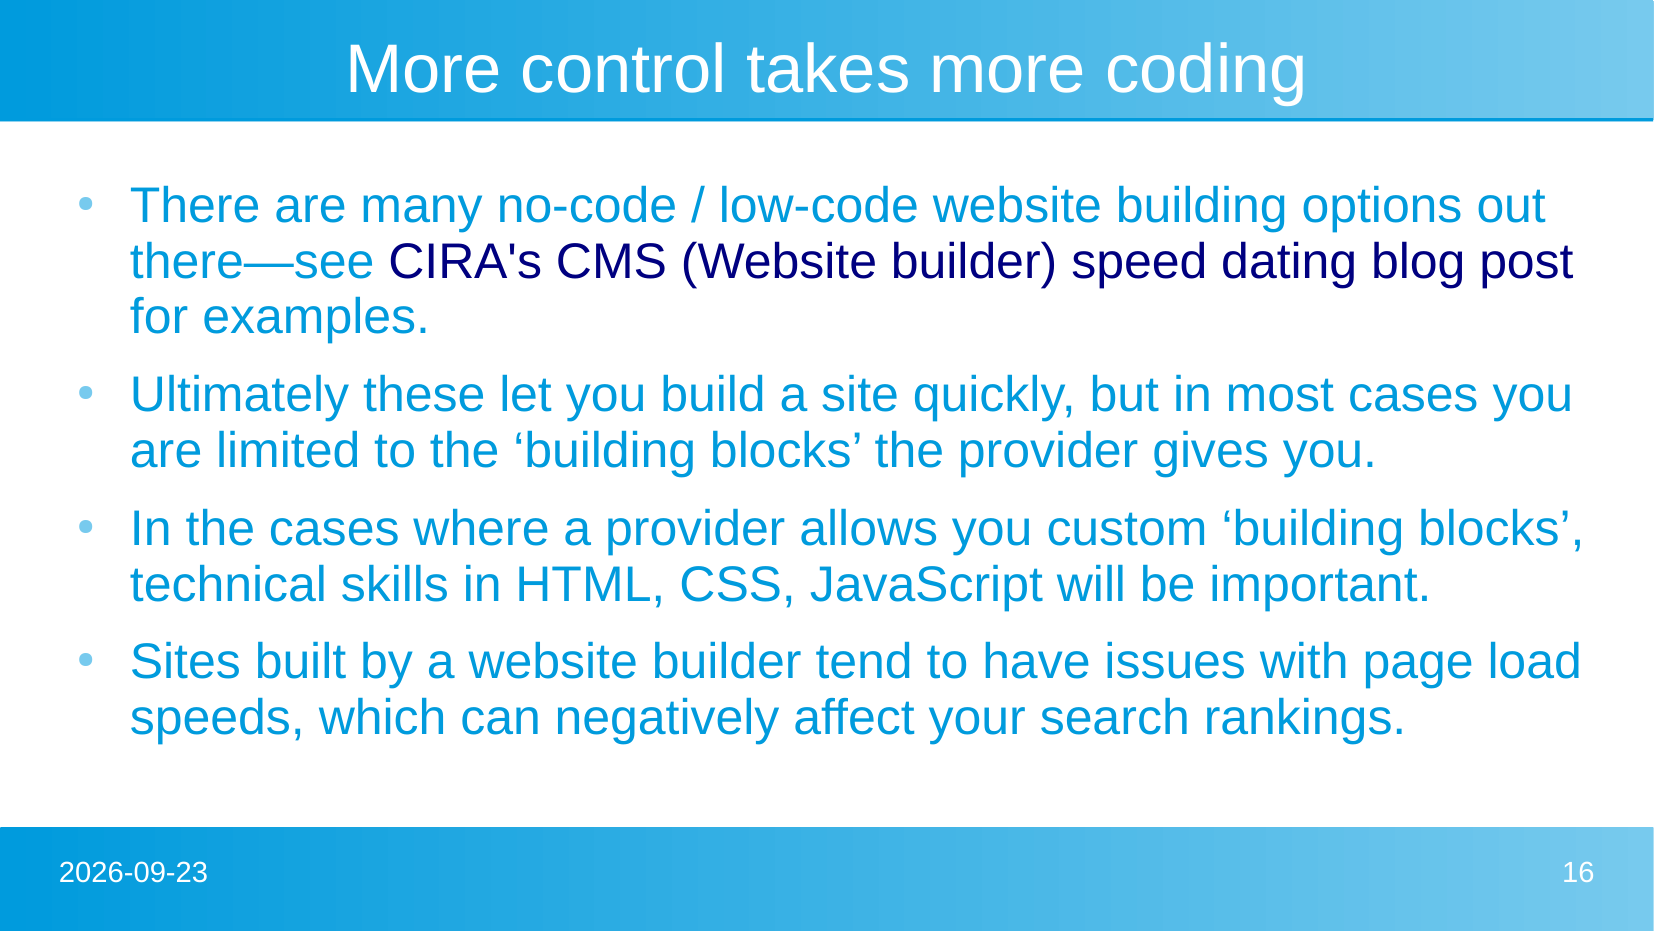

# More control takes more coding
There are many no-code / low-code website building options out there—see CIRA's CMS (Website builder) speed dating blog post for examples.
Ultimately these let you build a site quickly, but in most cases you are limited to the ‘building blocks’ the provider gives you.
In the cases where a provider allows you custom ‘building blocks’, technical skills in HTML, CSS, JavaScript will be important.
Sites built by a website builder tend to have issues with page load speeds, which can negatively affect your search rankings.
16